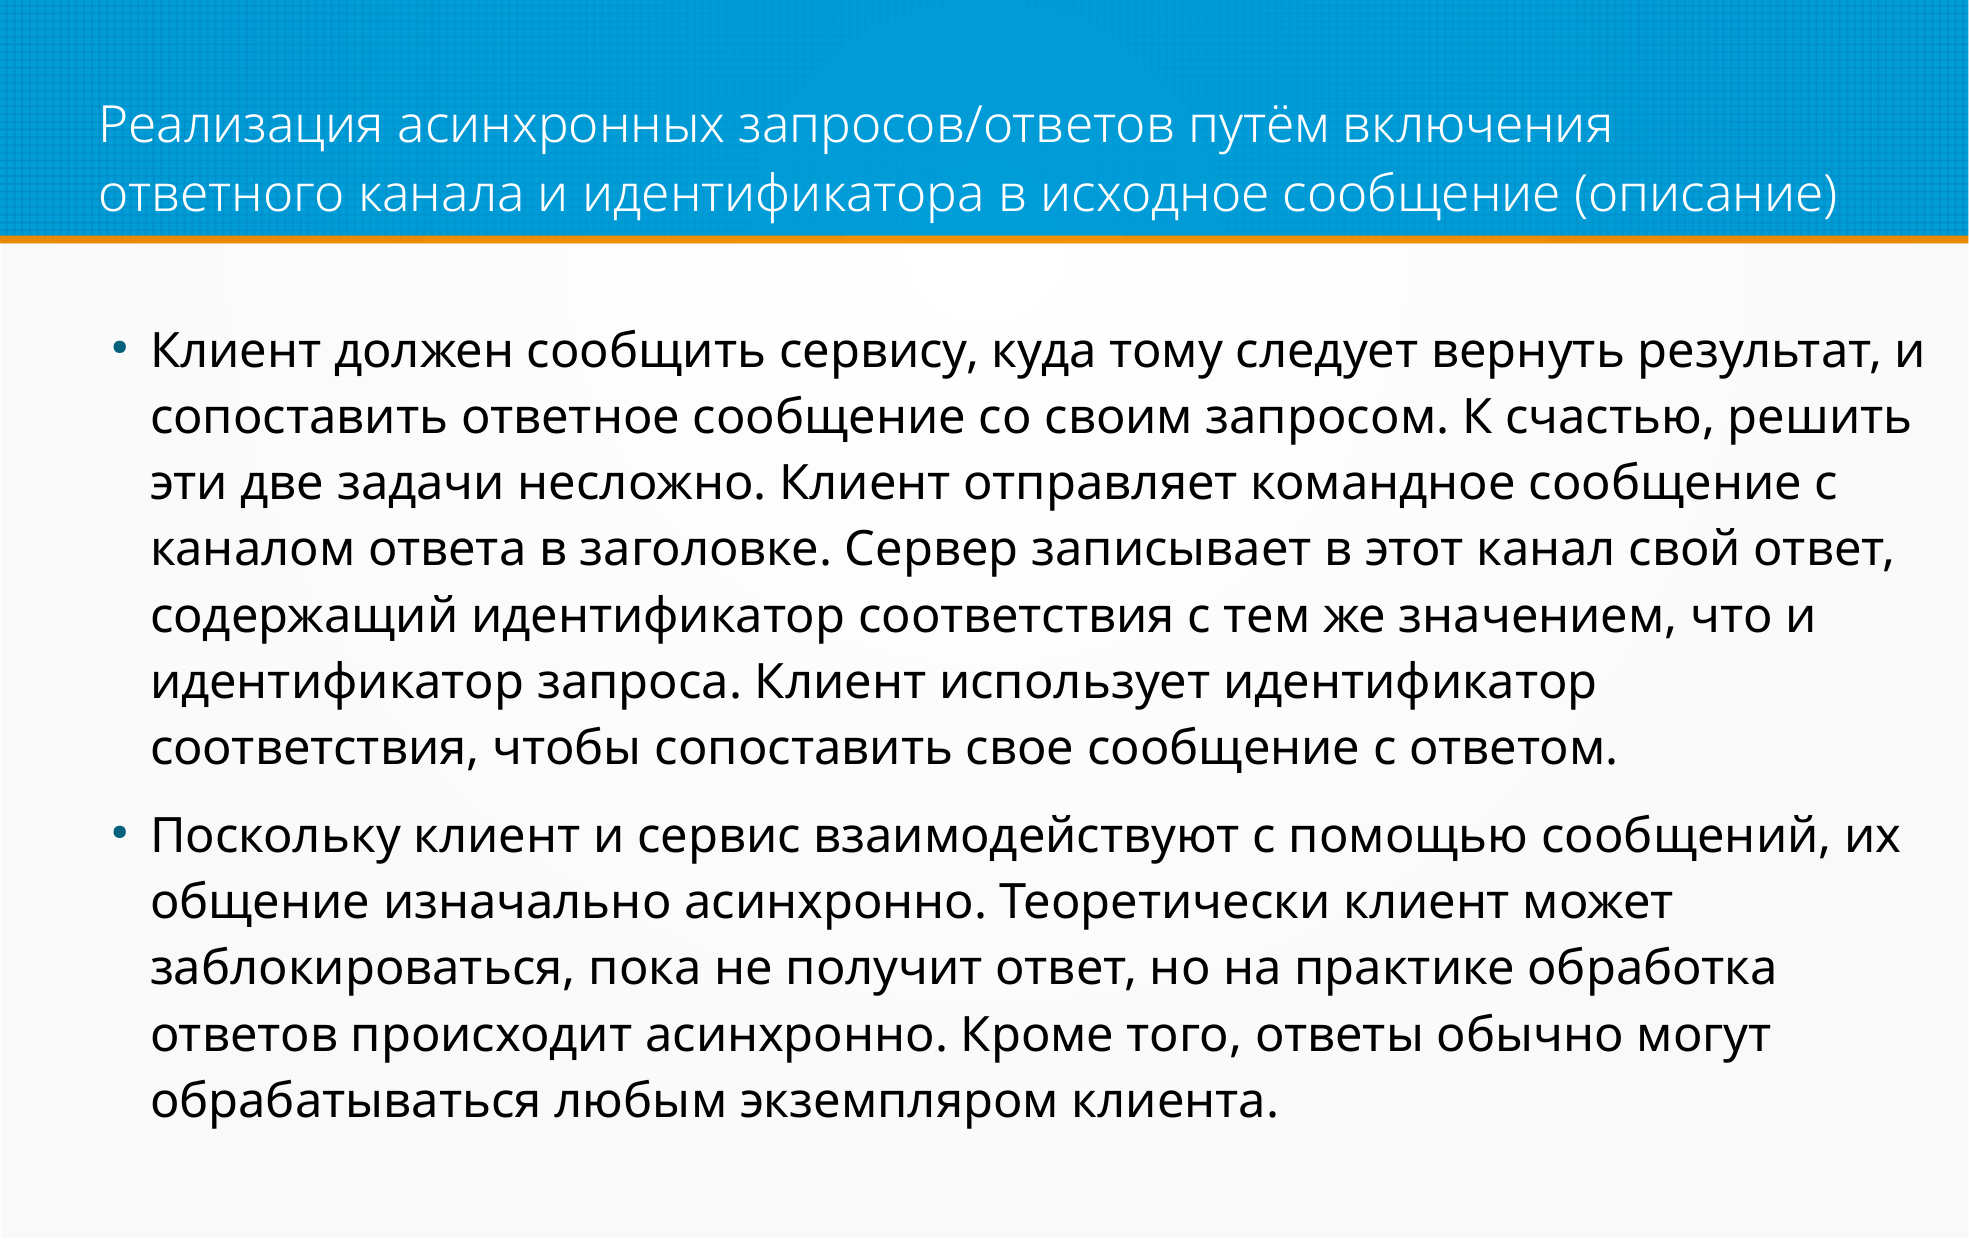

# Реализация асинхронных запросов/ответов путём включения ответного канала и идентификатора в исходное сообщение (описание)
Клиент должен сообщить сервису, куда тому следует вернуть результат, и сопоставить ответное сообщение со своим запросом. К счастью, решить эти две задачи несложно. Клиент отправляет командное сообщение с каналом ответа в заголовке. Сервер записывает в этот канал свой ответ, содержащий идентификатор соответствия с тем же значением, что и идентификатор запроса. Клиент использует идентификатор соответствия, чтобы сопоставить свое сообщение с ответом.
Поскольку клиент и сервис взаимодействуют с помощью сообщений, их общение изначально асинхронно. Теоретически клиент может заблокироваться, пока не получит ответ, но на практике обработка ответов происходит асинхронно. Кроме того, ответы обычно могут обрабатываться любым экземпляром клиента.